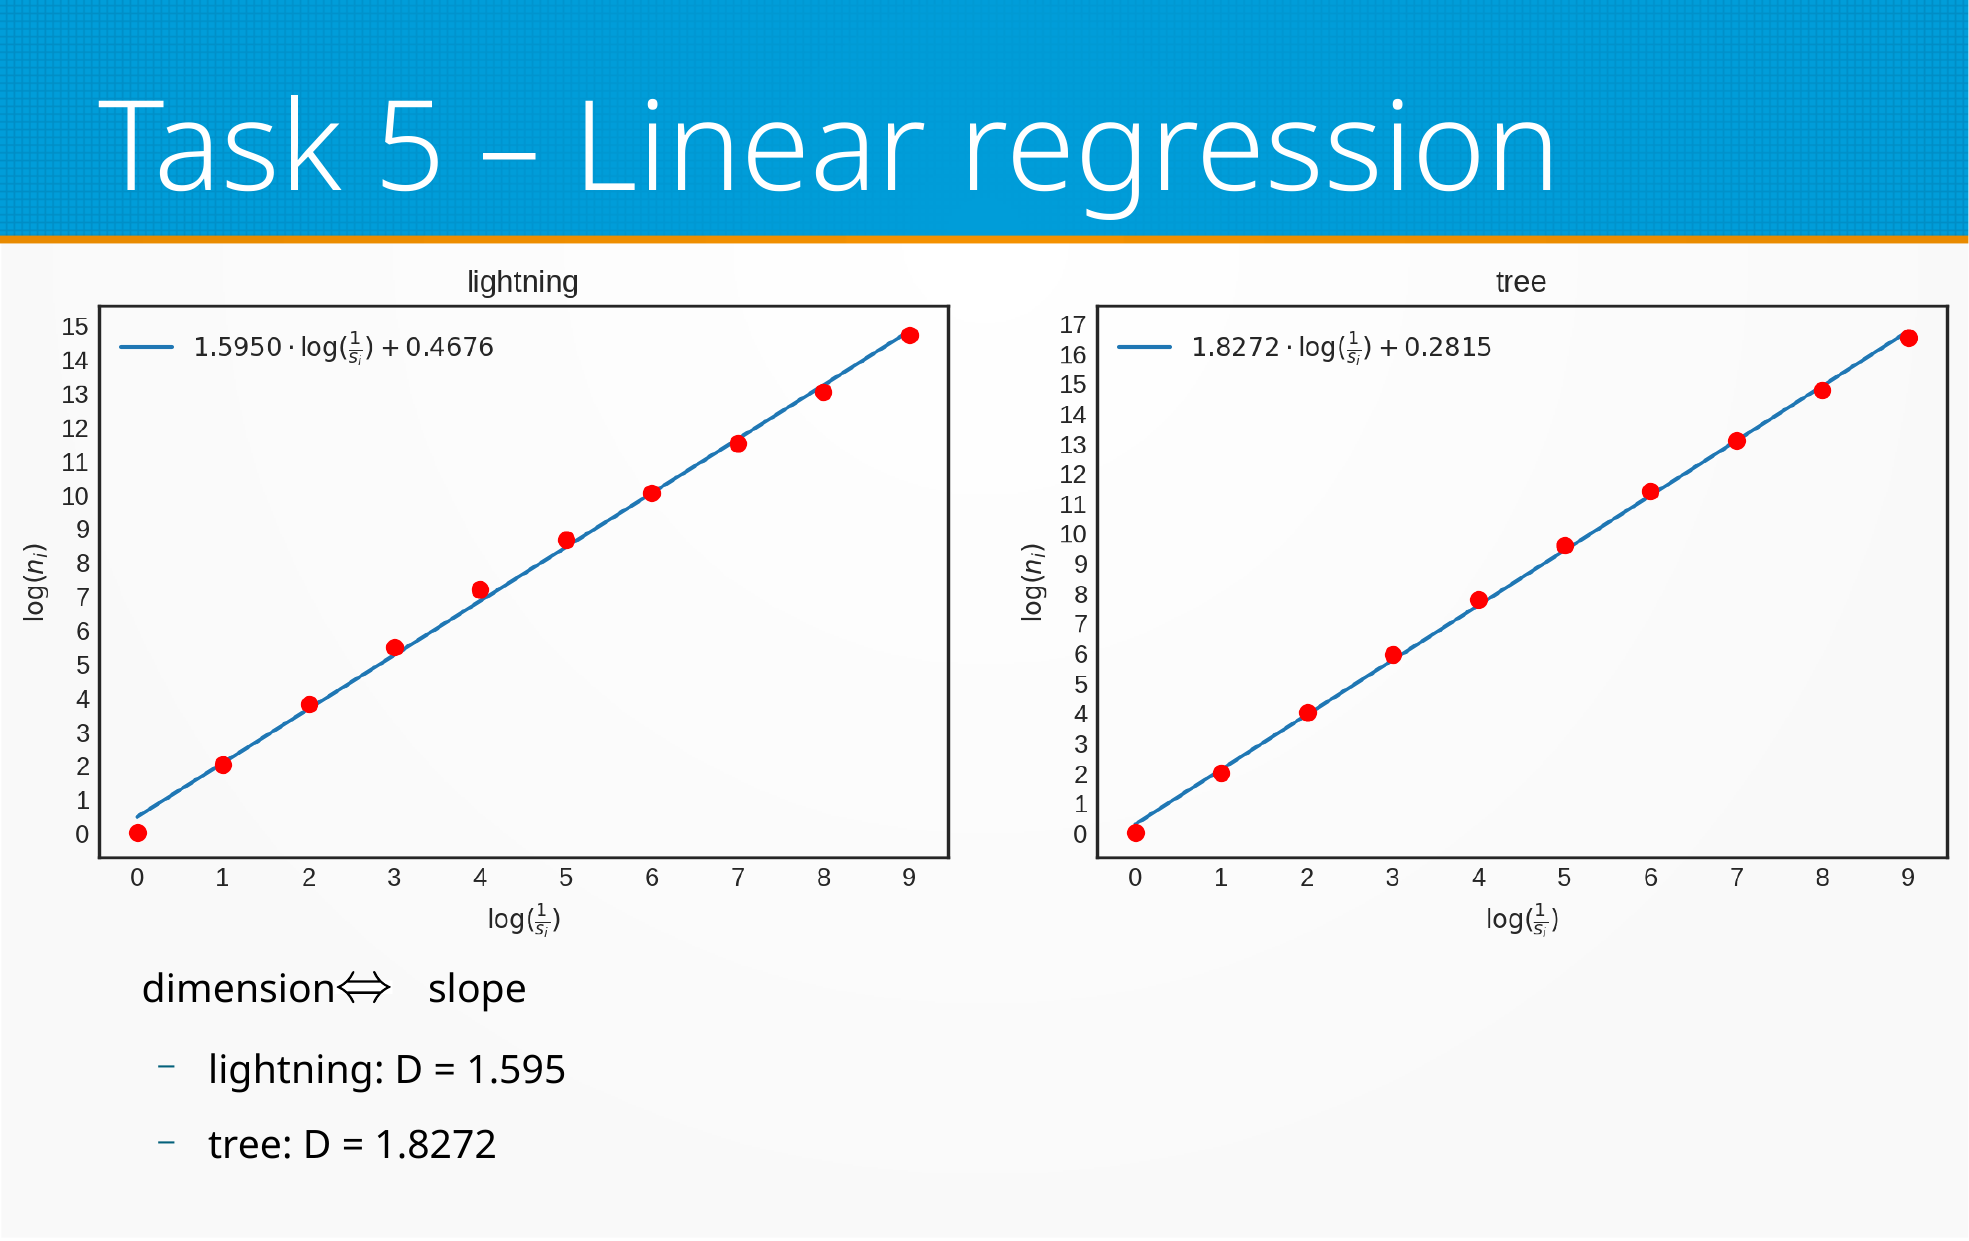

Task 5 – Linear regression
# dimension slope
lightning: D = 1.595
tree: D = 1.8272